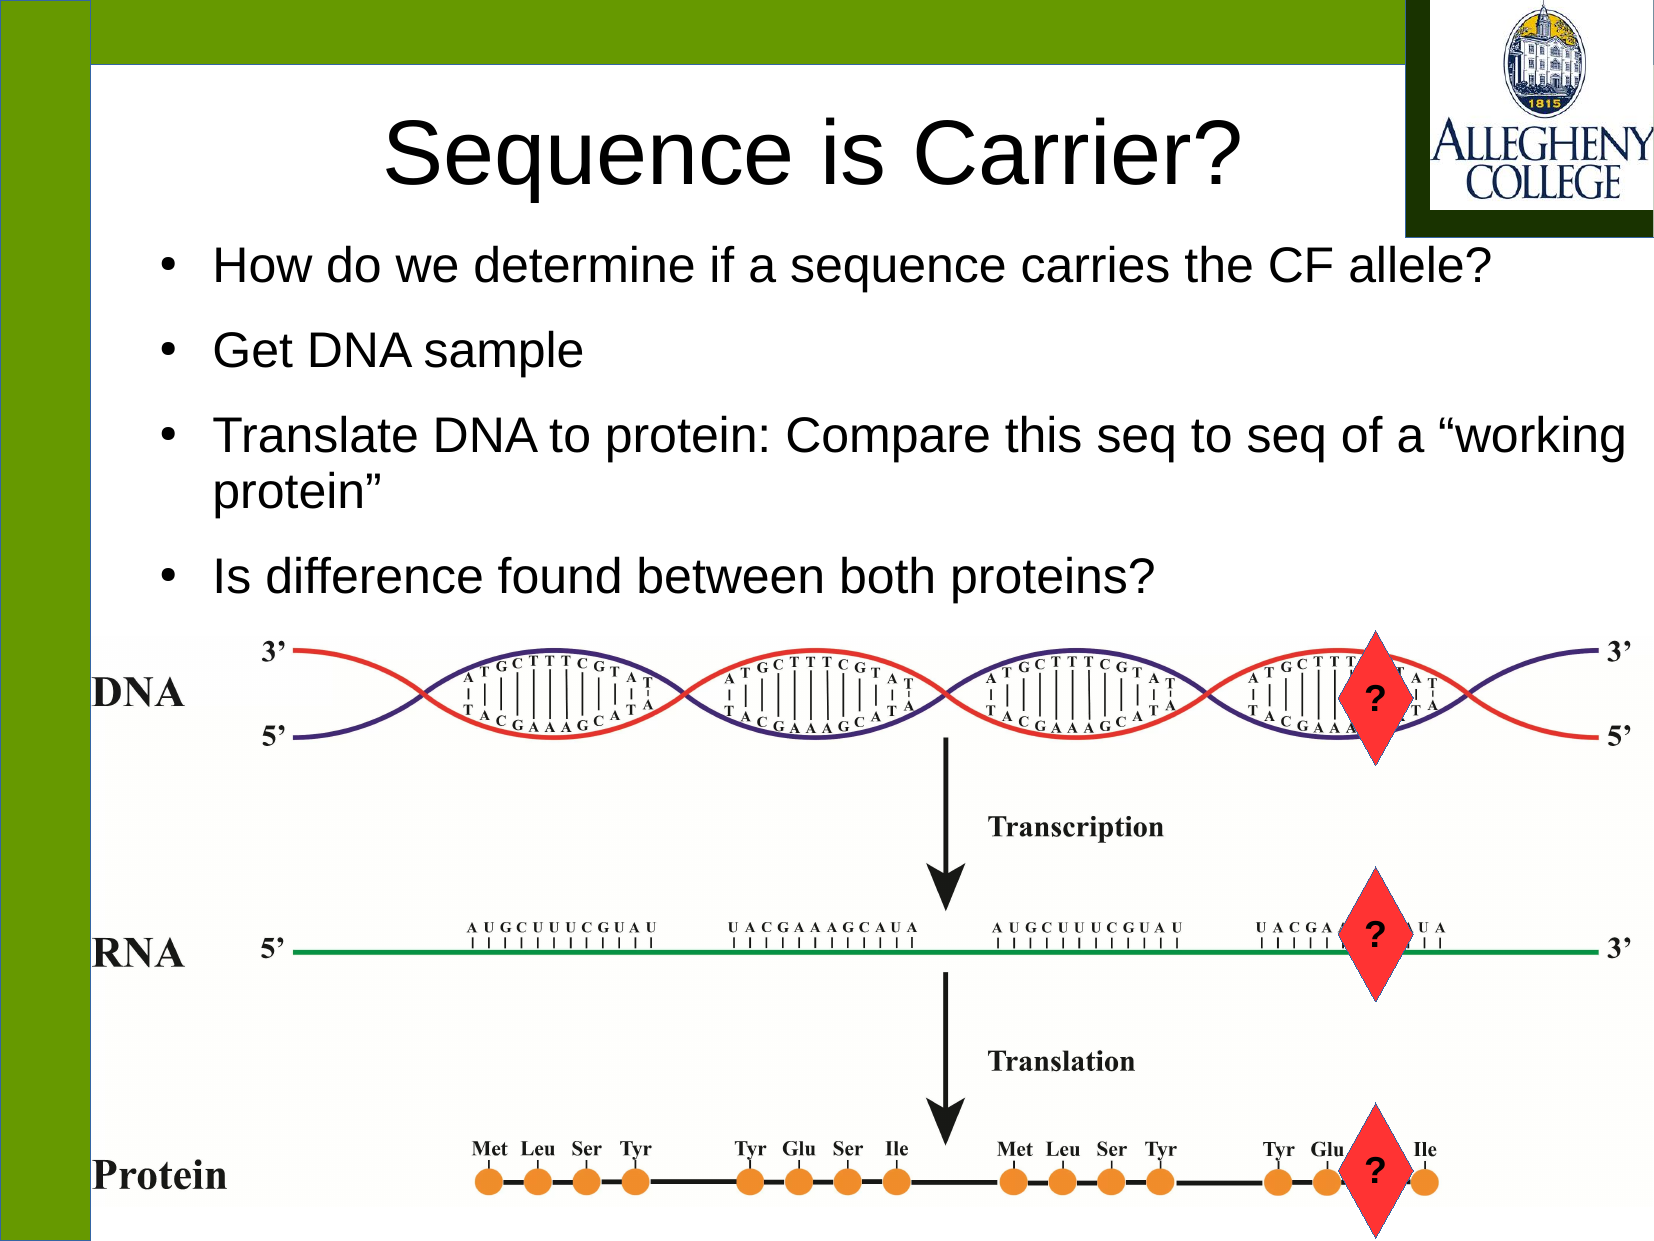

# Sequence is Carrier?
How do we determine if a sequence carries the CF allele?
Get DNA sample
Translate DNA to protein: Compare this seq to seq of a “working protein”
Is difference found between both proteins?
?
?
?